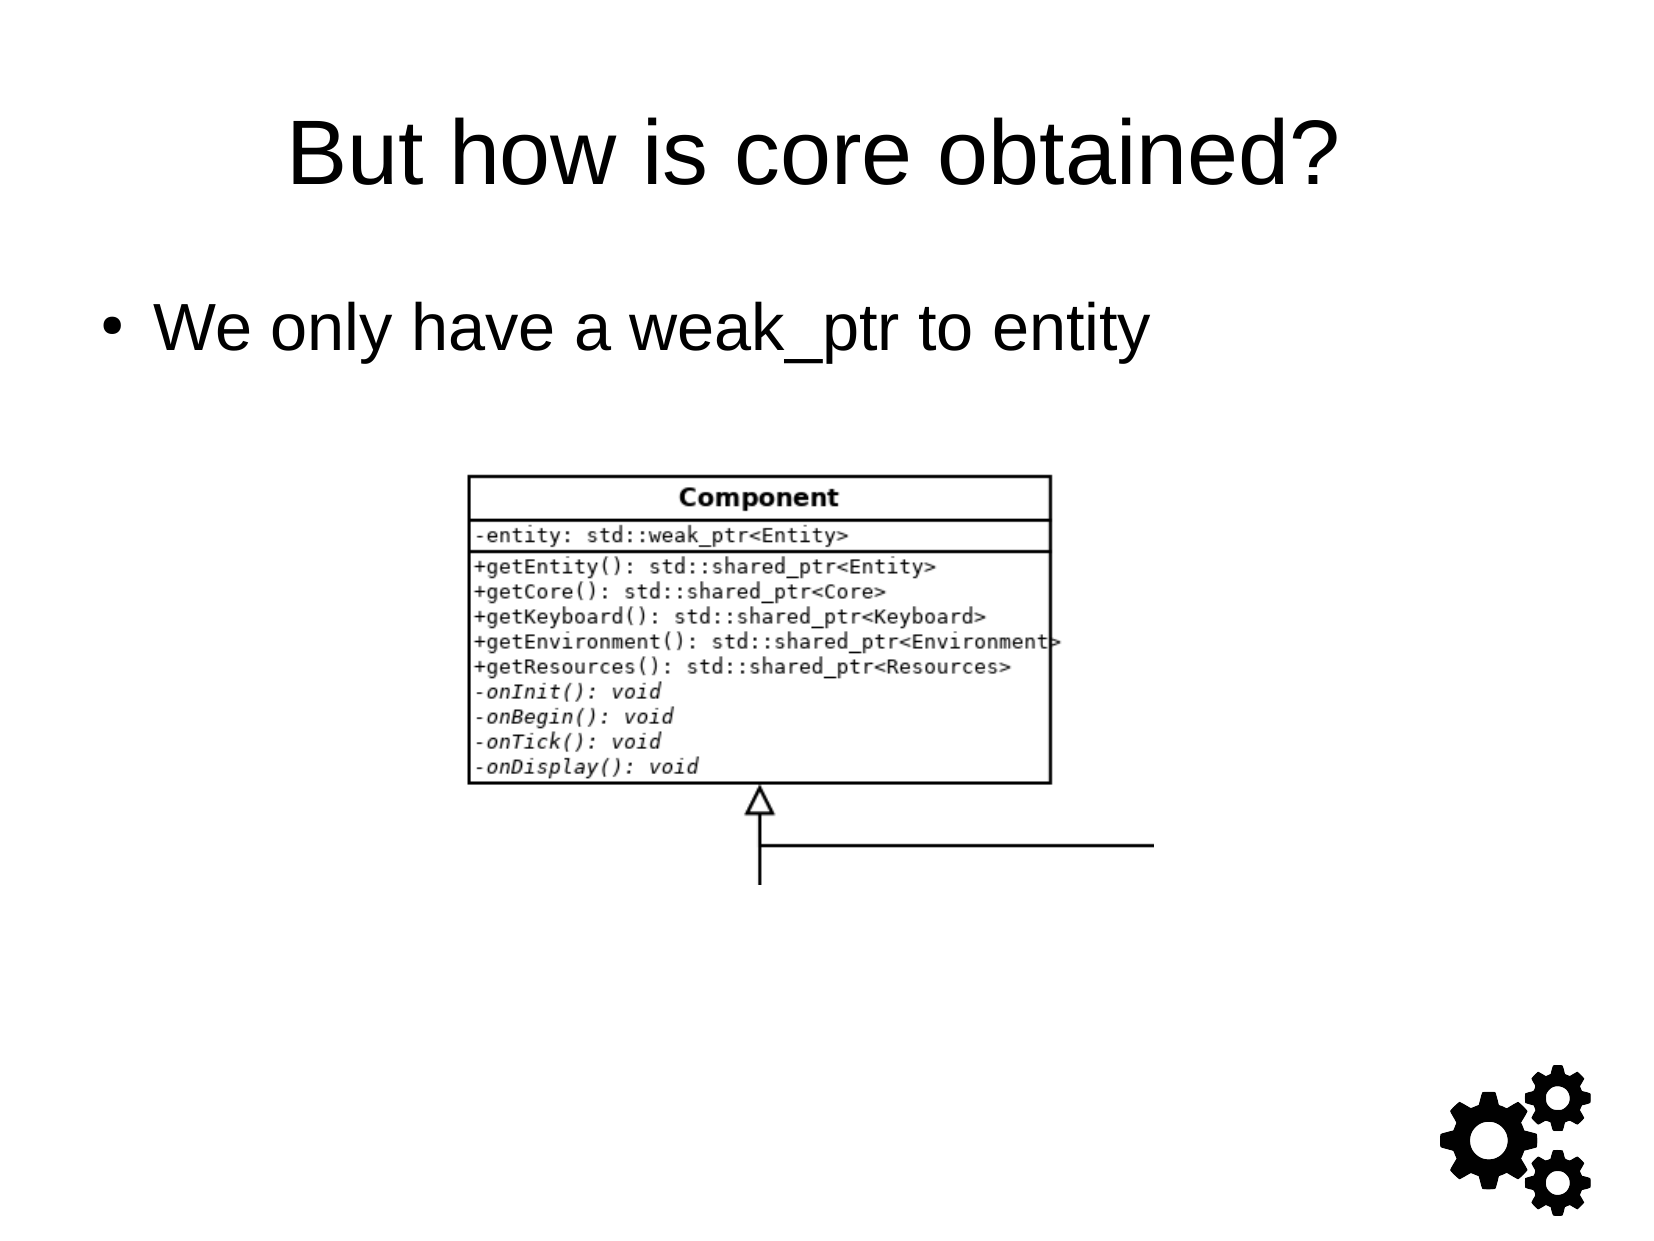

# But how is core obtained?
We only have a weak_ptr to entity